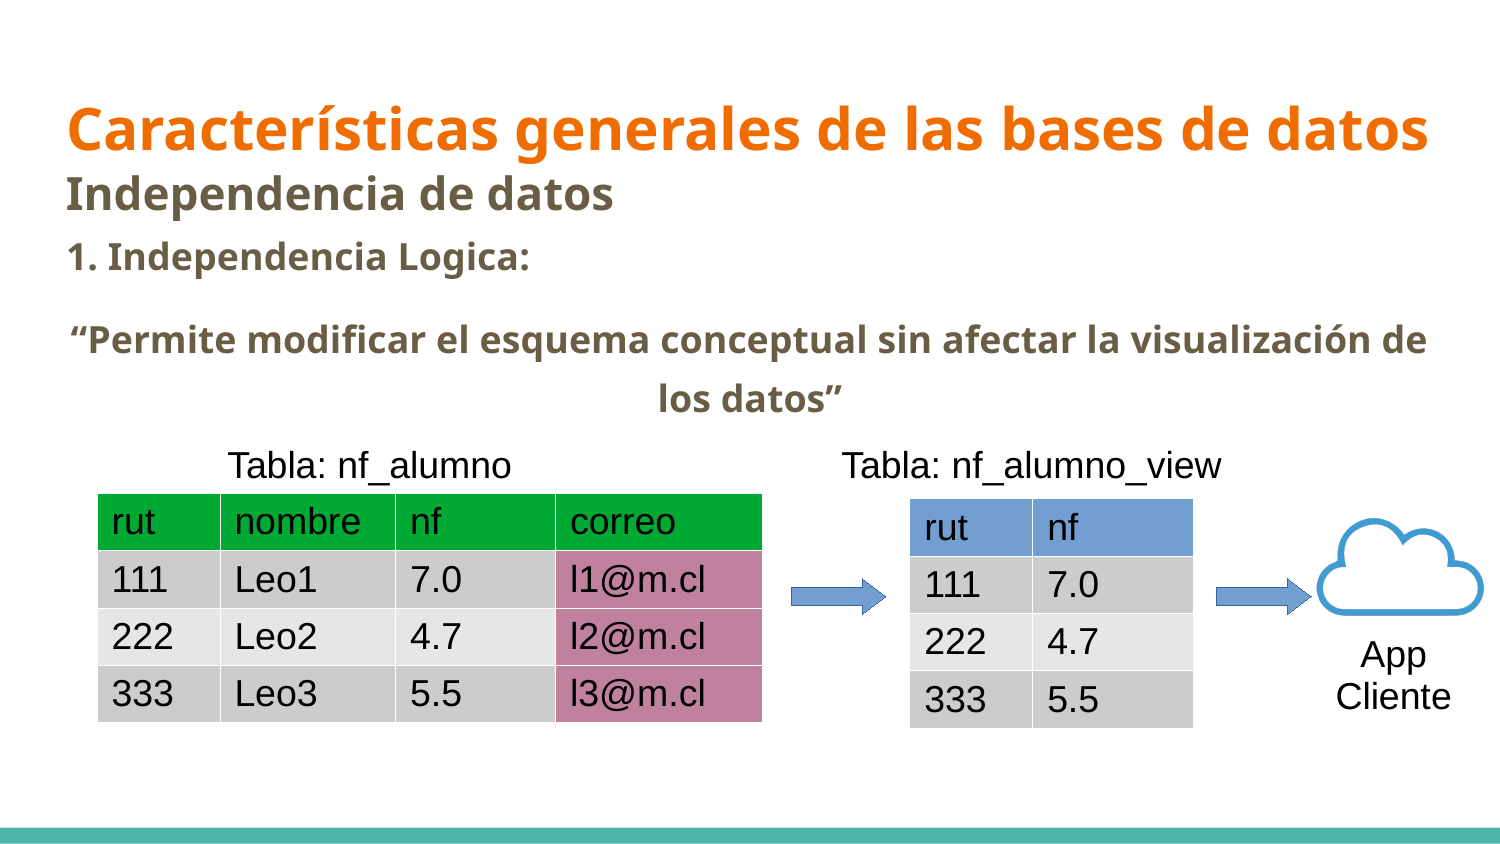

# Características generales de las bases de datos
Independencia de datos
1. Independencia Logica:
“Permite modificar el esquema conceptual sin afectar la visualización de los datos”
Tabla: nf_alumno
Tabla: nf_alumno_view
| rut | nombre | nf | correo |
| --- | --- | --- | --- |
| 111 | Leo1 | 7.0 | l1@m.cl |
| 222 | Leo2 | 4.7 | l2@m.cl |
| 333 | Leo3 | 5.5 | l3@m.cl |
| rut | nf |
| --- | --- |
| 111 | 7.0 |
| 222 | 4.7 |
| 333 | 5.5 |
App
Cliente